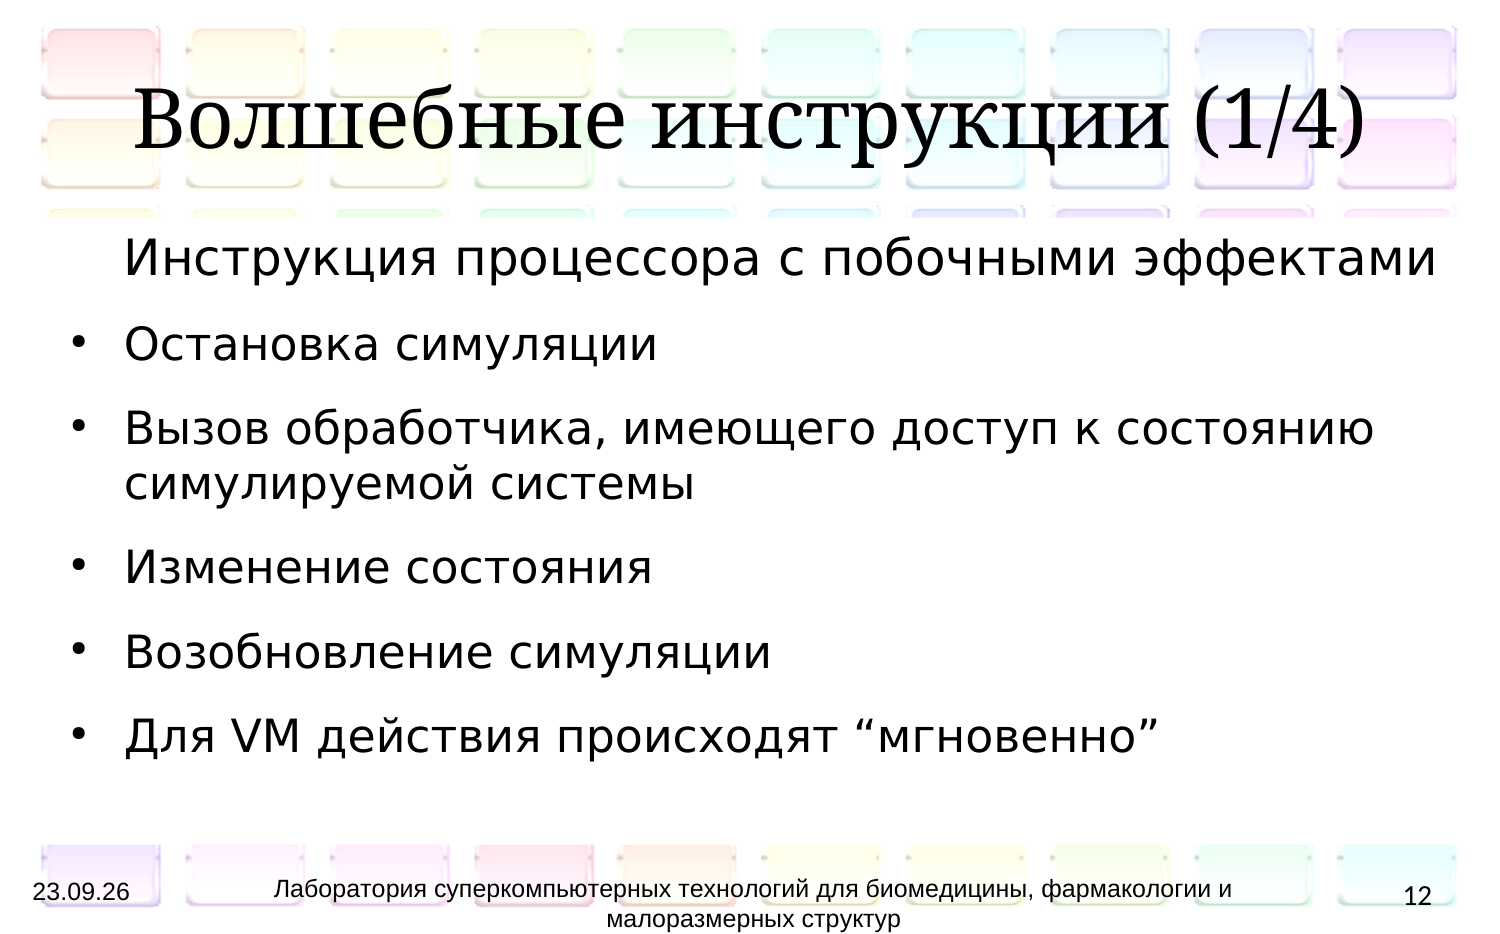

# Волшебные инструкции (1/4)
Инструкция процессора с побочными эффектами
Остановка симуляции
Вызов обработчика, имеющего доступ к состоянию симулируемой системы
Изменение состояния
Возобновление симуляции
Для VM действия происходят “мгновенно”
Лаборатория суперкомпьютерных технологий для биомедицины, фармакологии и малоразмерных структур